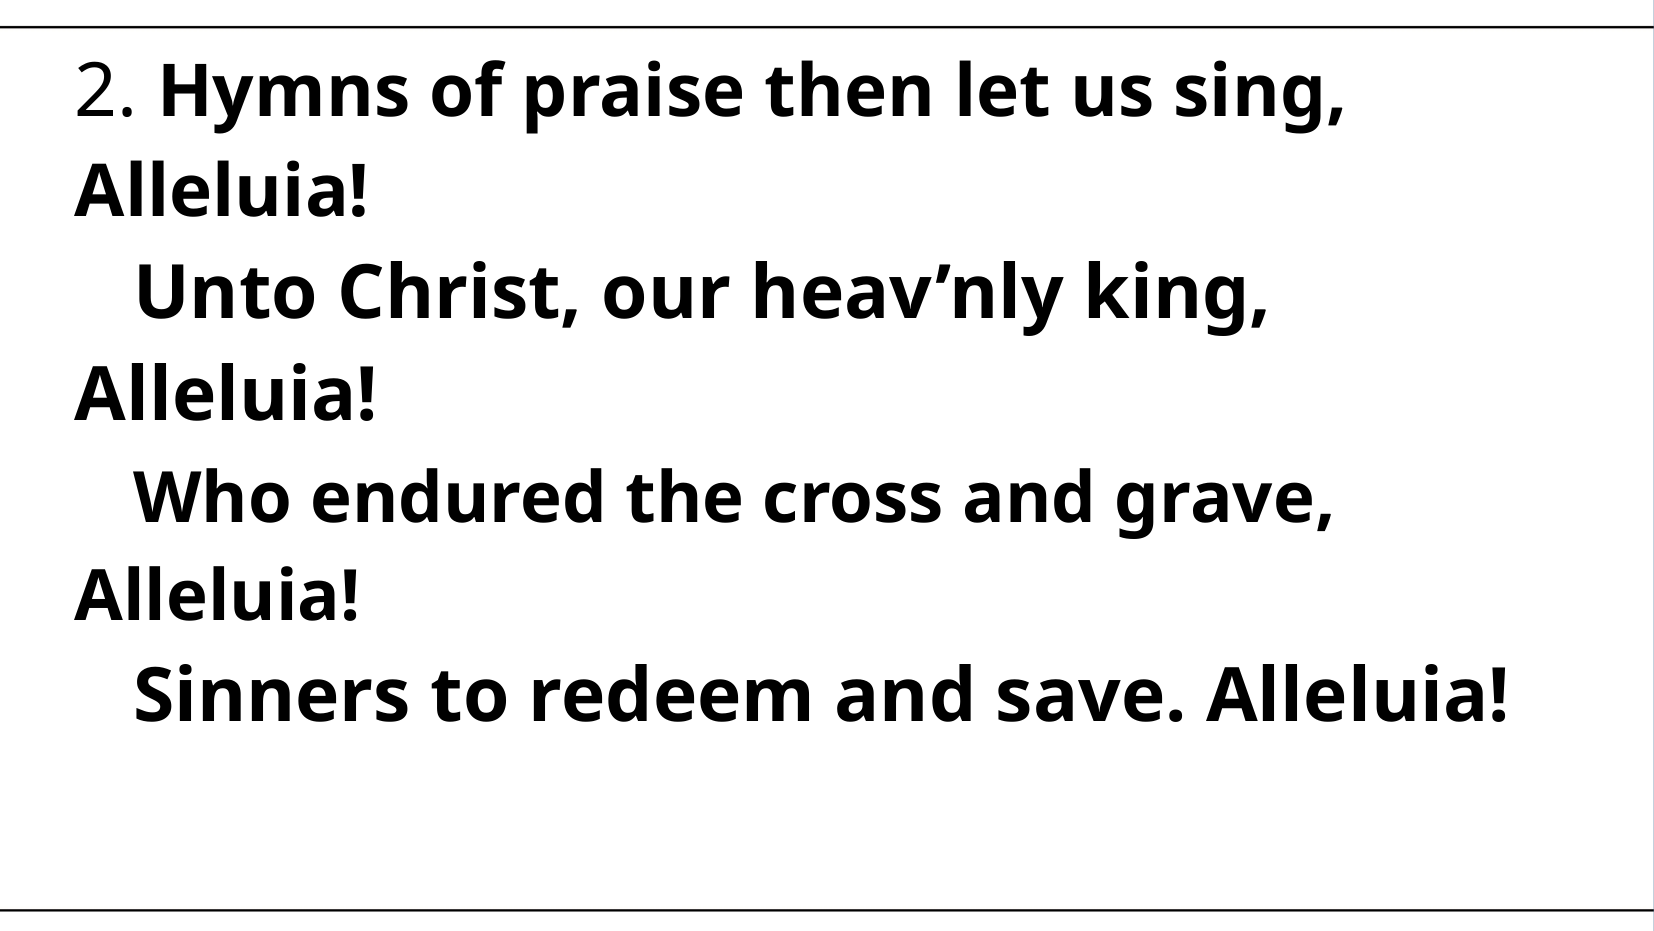

2. Hymns of praise then let us sing, Alleluia!
 Unto Christ, our heav’nly king, Alleluia!
 Who endured the cross and grave, Alleluia!
 Sinners to redeem and save. Alleluia!